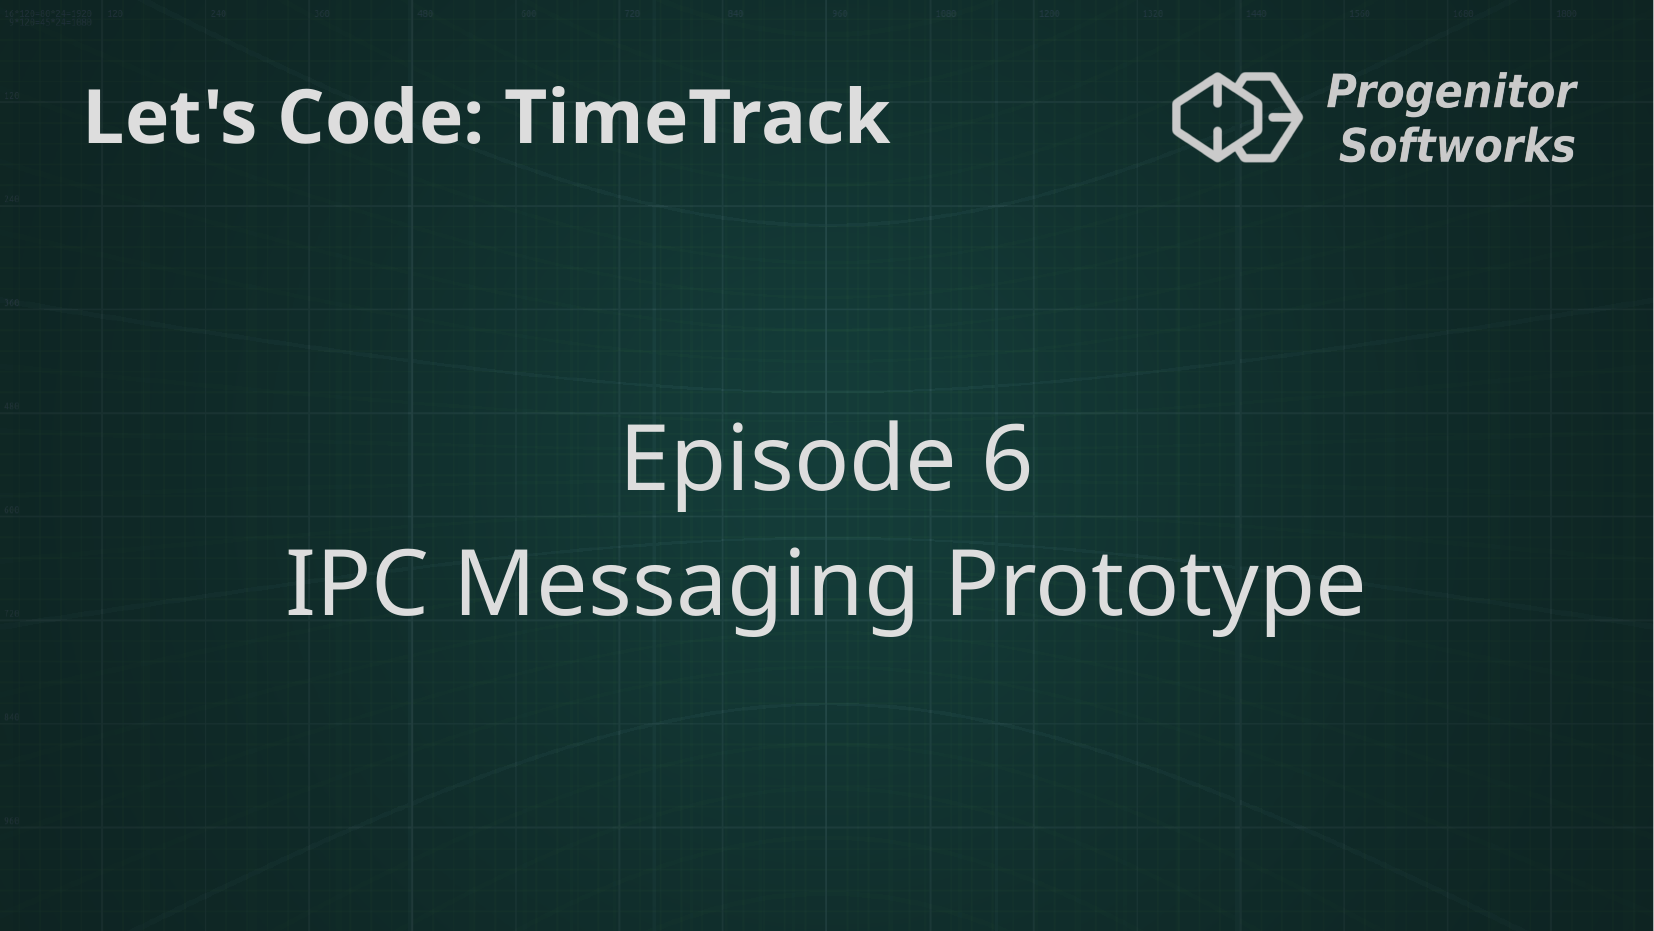

# Let's Code: TimeTrack
Episode 6
IPC Messaging Prototype